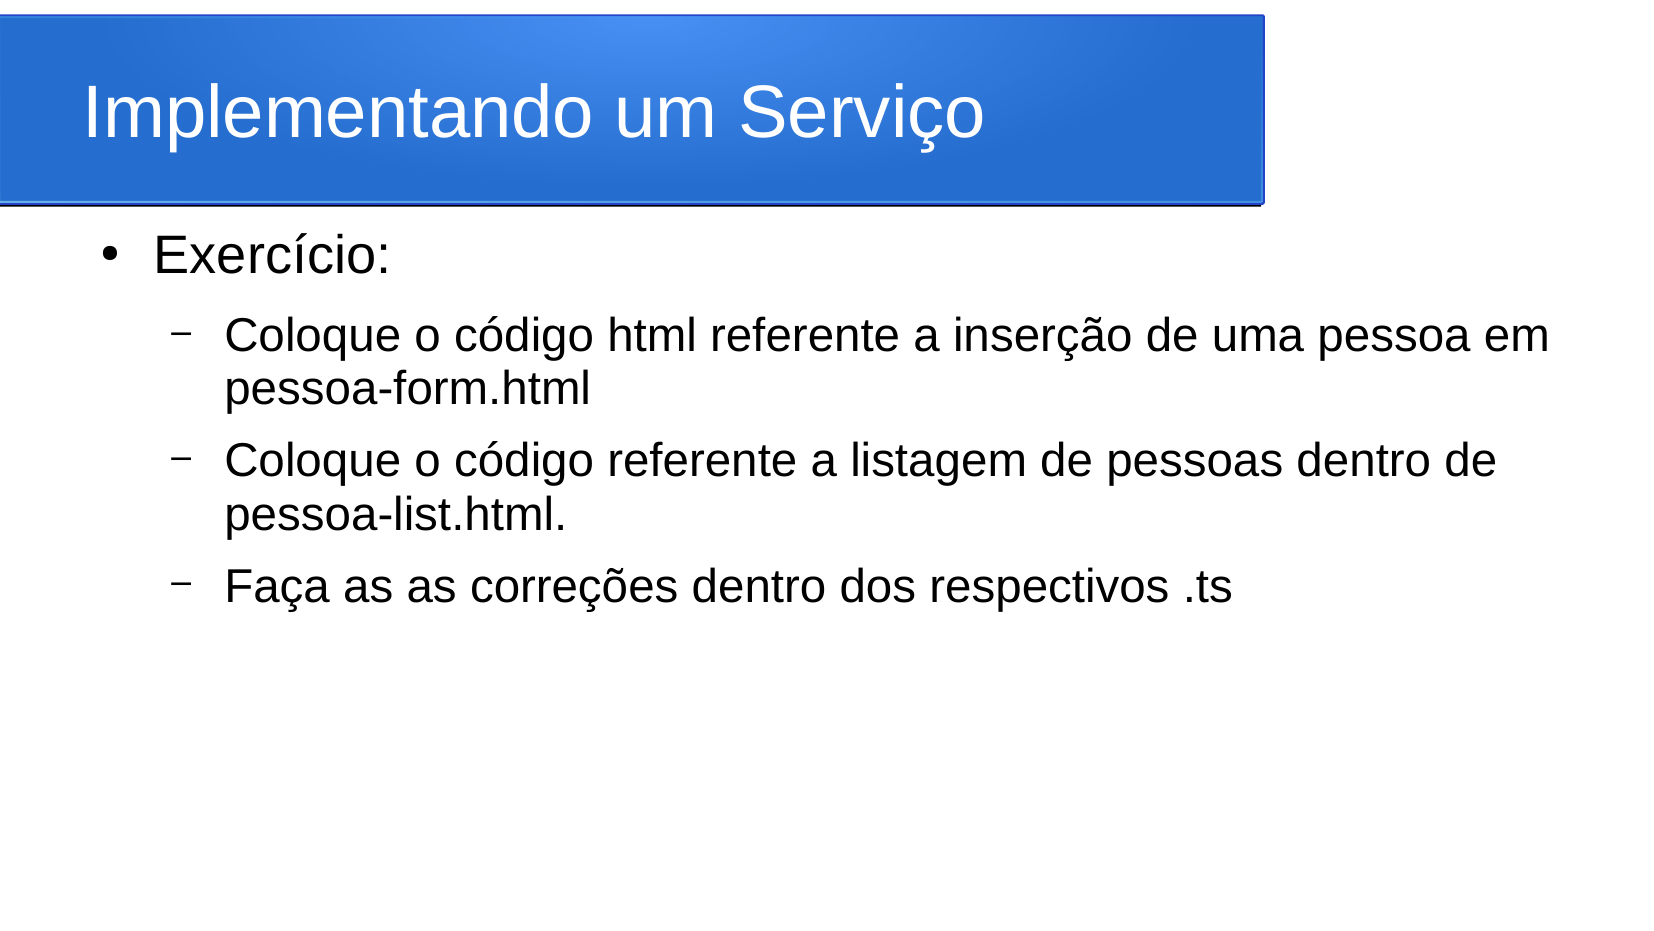

# Implementando um Serviço
Exercício:
Coloque o código html referente a inserção de uma pessoa em pessoa-form.html
Coloque o código referente a listagem de pessoas dentro de pessoa-list.html.
Faça as as correções dentro dos respectivos .ts